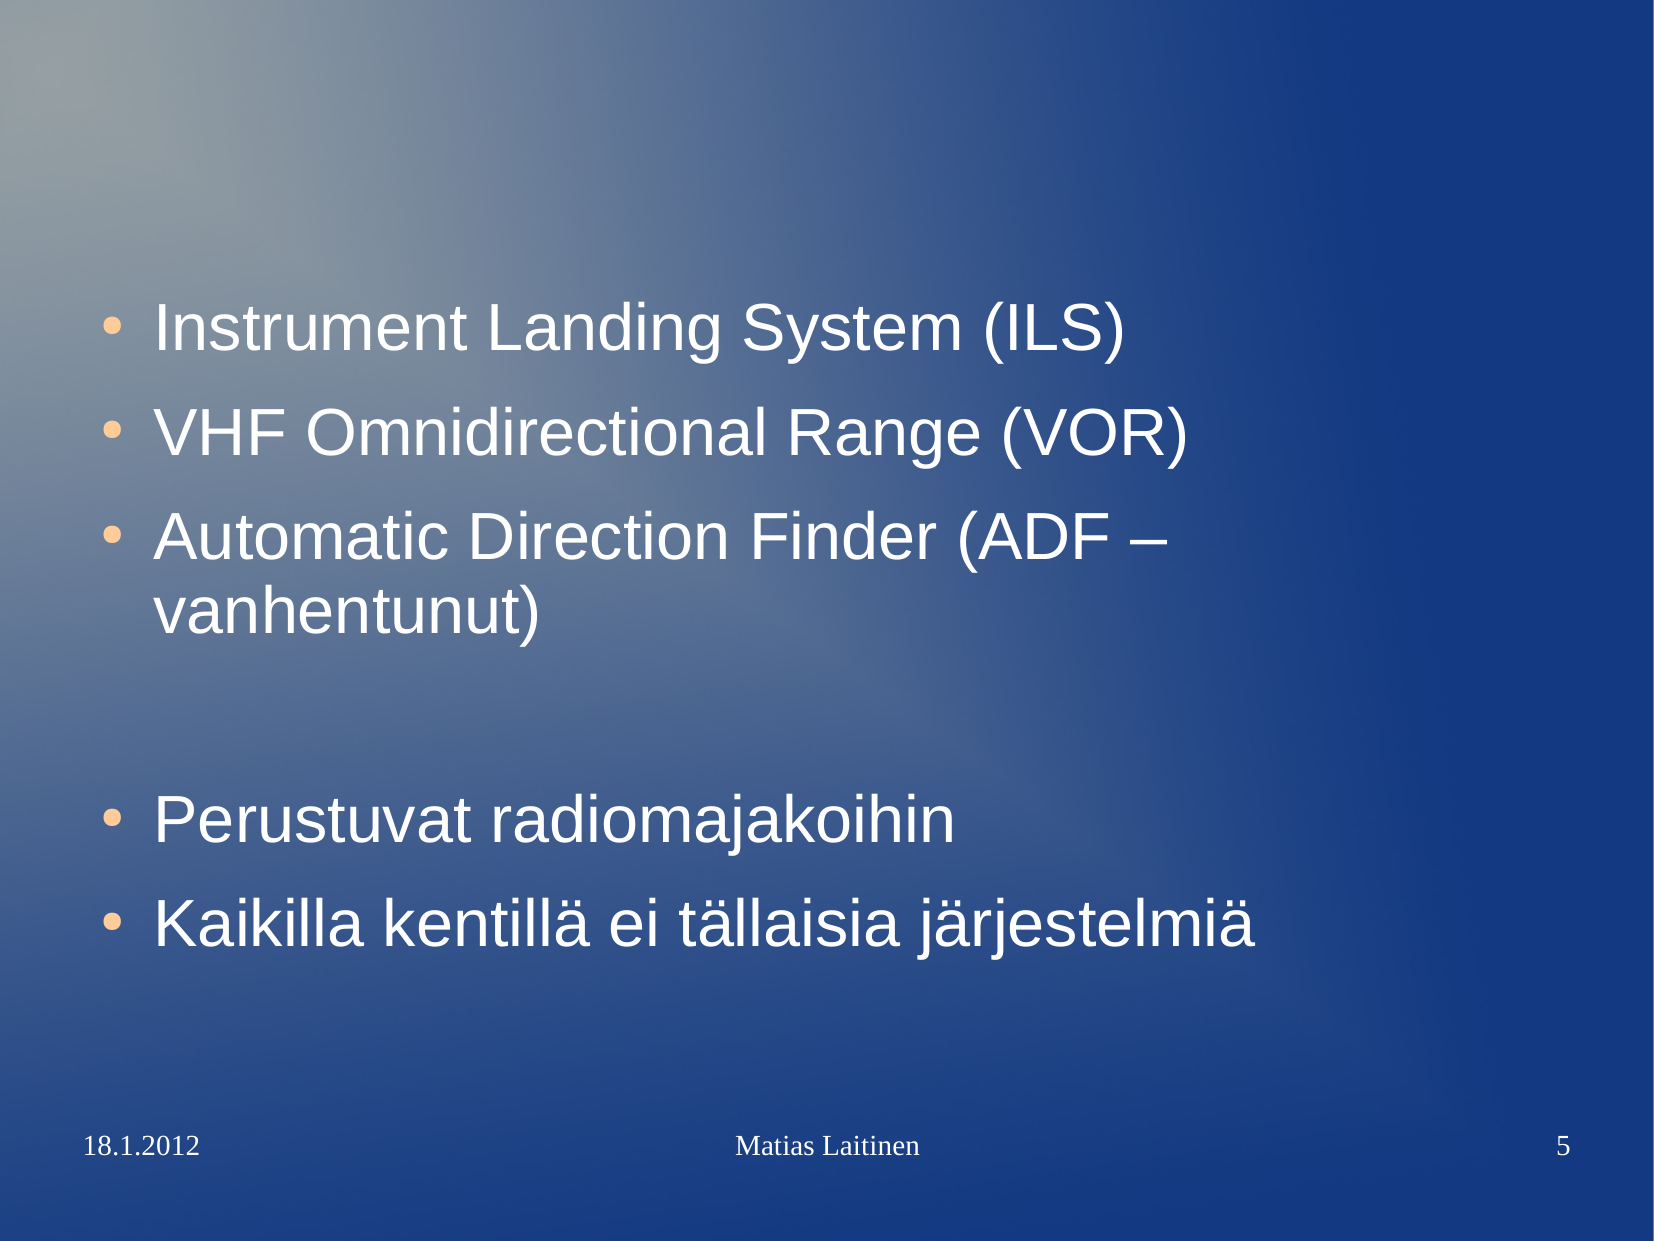

#
Instrument Landing System (ILS)
VHF Omnidirectional Range (VOR)
Automatic Direction Finder (ADF – vanhentunut)
Perustuvat radiomajakoihin
Kaikilla kentillä ei tällaisia järjestelmiä
18.1.2012
Matias Laitinen
5